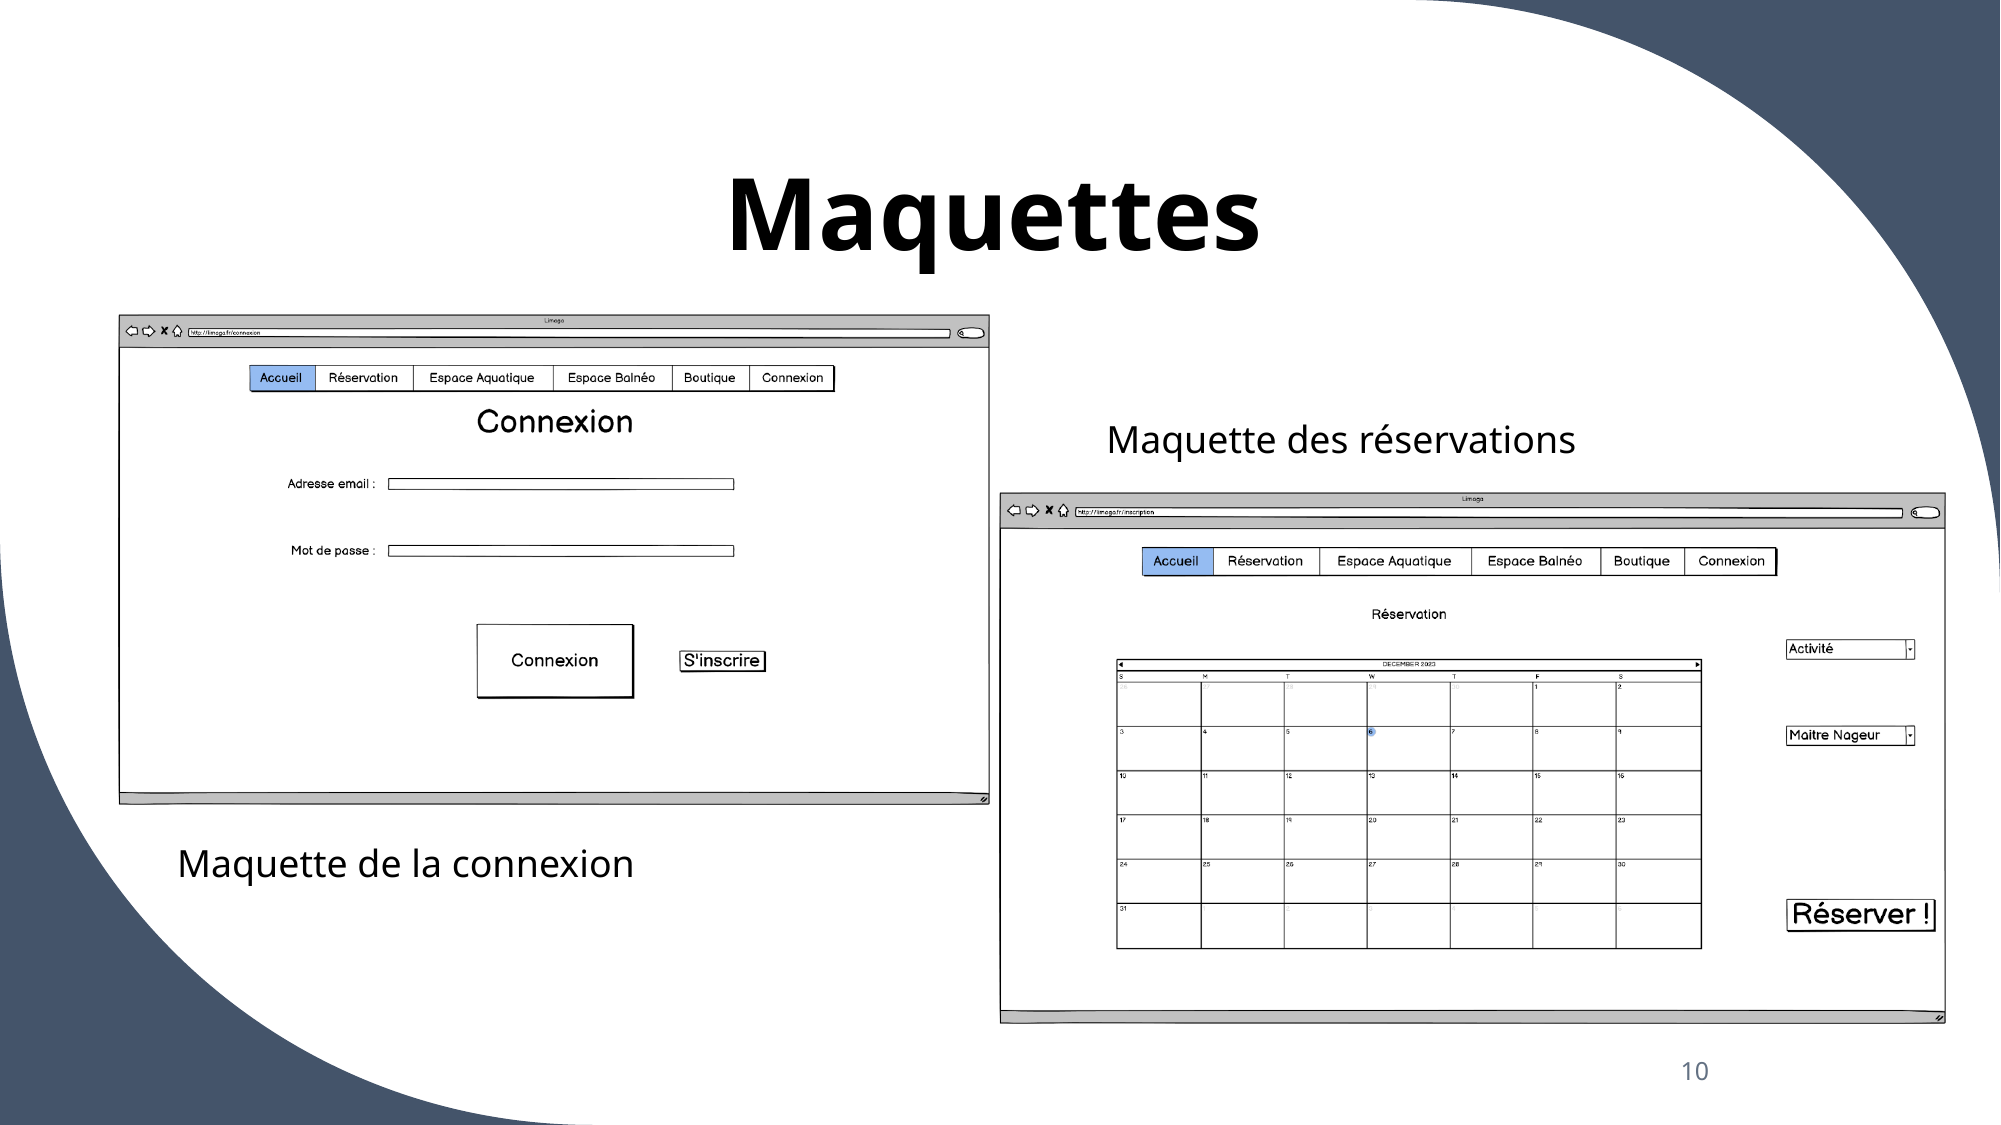

# Maquettes
Maquette des réservations
Maquette de la connexion